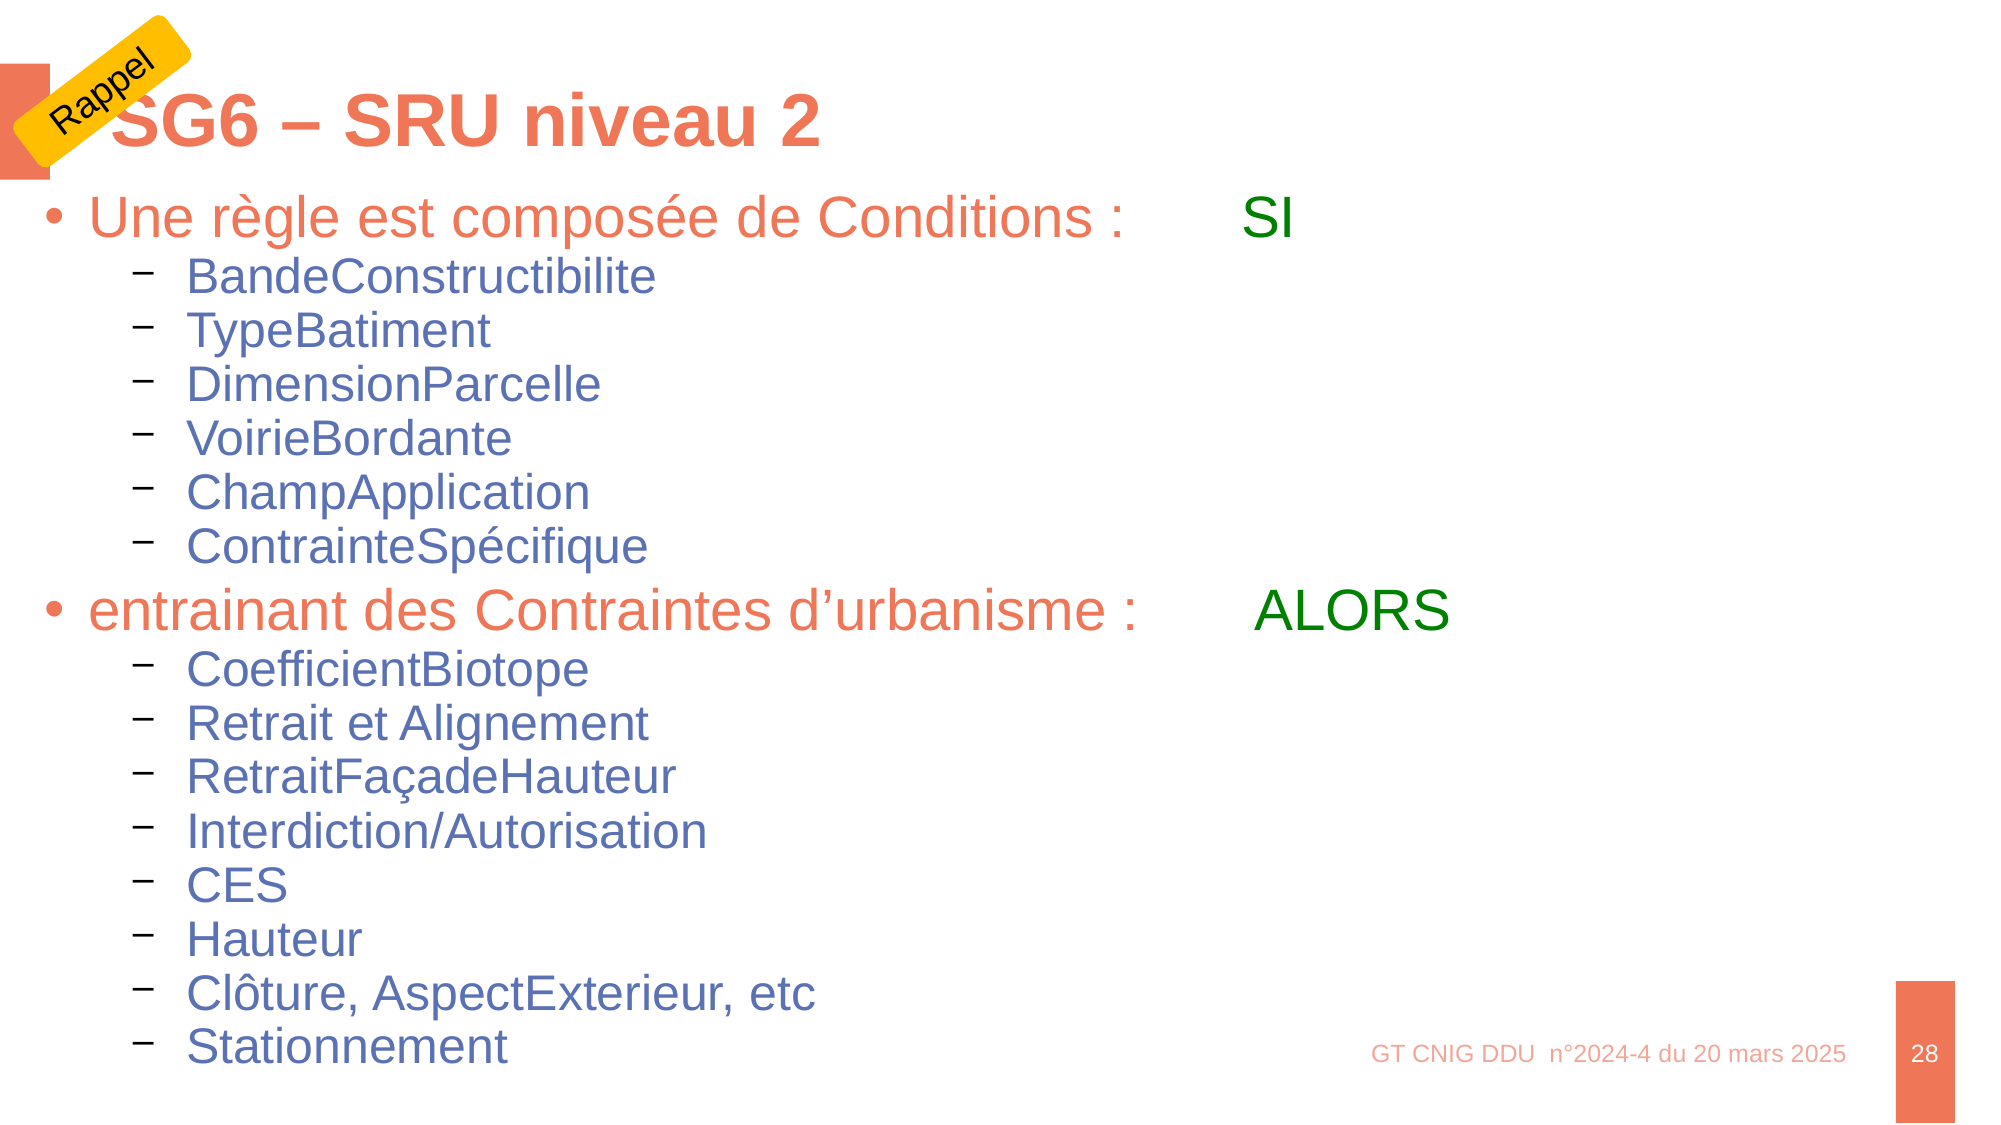

Rappel
# SG6 – SRU niveau 2
Une règle est composée de Conditions : SI
BandeConstructibilite
TypeBatiment
DimensionParcelle
VoirieBordante
ChampApplication
ContrainteSpécifique
entrainant des Contraintes d’urbanisme : ALORS
CoefficientBiotope
Retrait et Alignement
RetraitFaçadeHauteur
Interdiction/Autorisation
CES
Hauteur
Clôture, AspectExterieur, etc
Stationnement
28
GT CNIG DDU n°2024-4 du 20 mars 2025